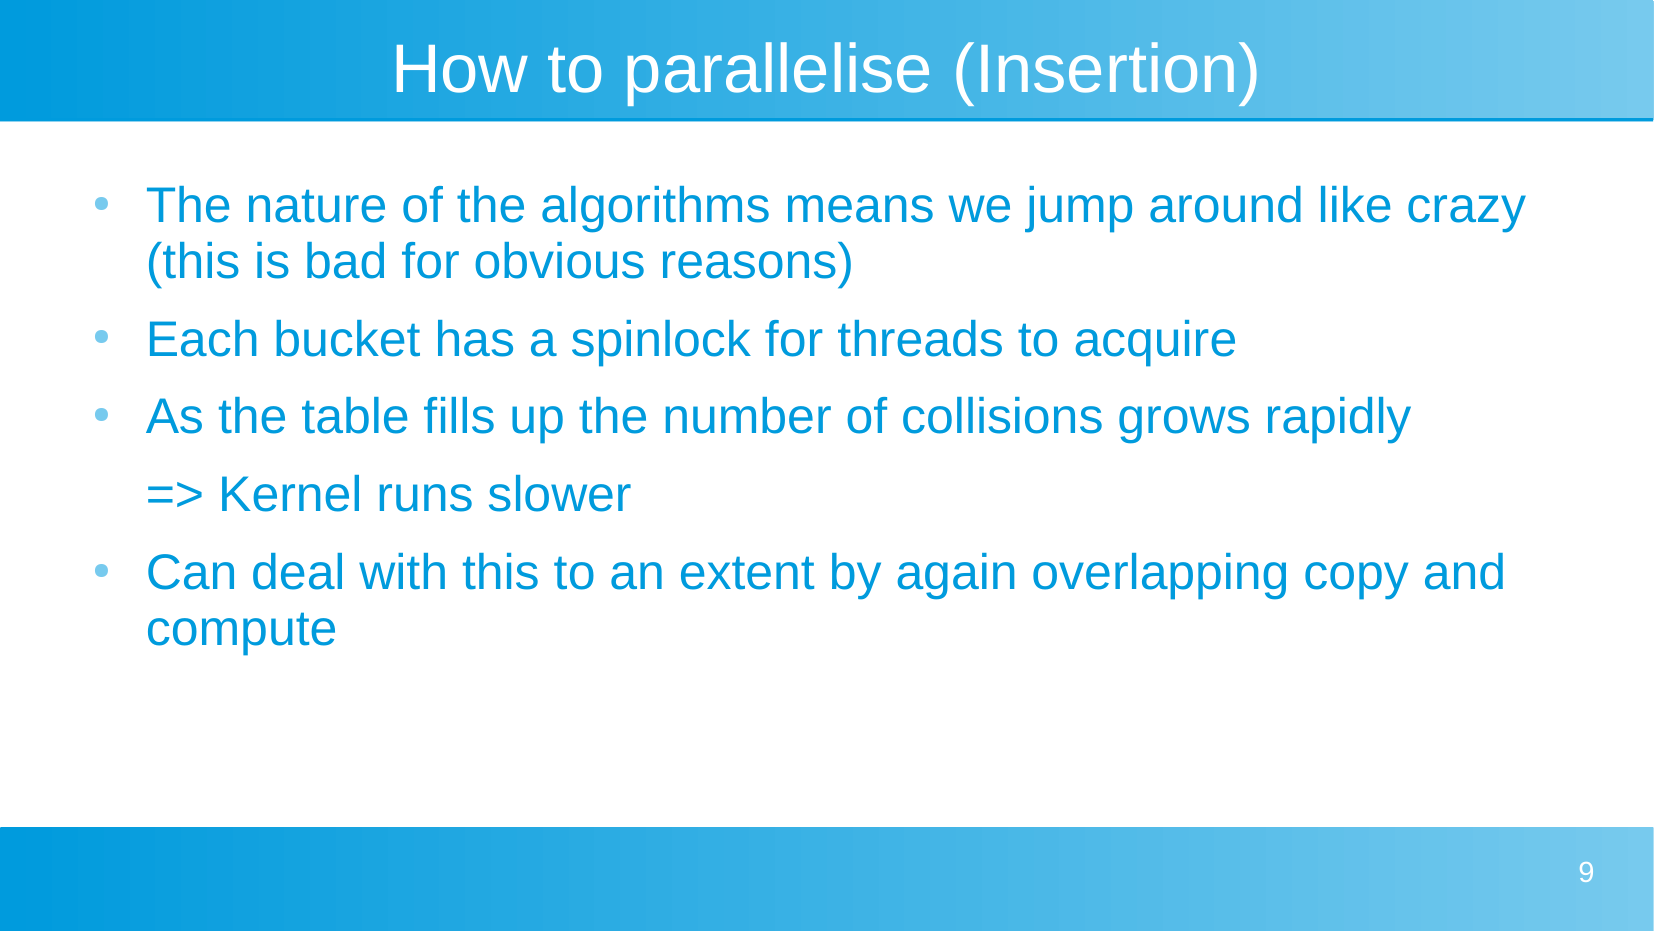

# How to parallelise (Insertion)
The nature of the algorithms means we jump around like crazy (this is bad for obvious reasons)
Each bucket has a spinlock for threads to acquire
As the table fills up the number of collisions grows rapidly
=> Kernel runs slower
Can deal with this to an extent by again overlapping copy and compute
9